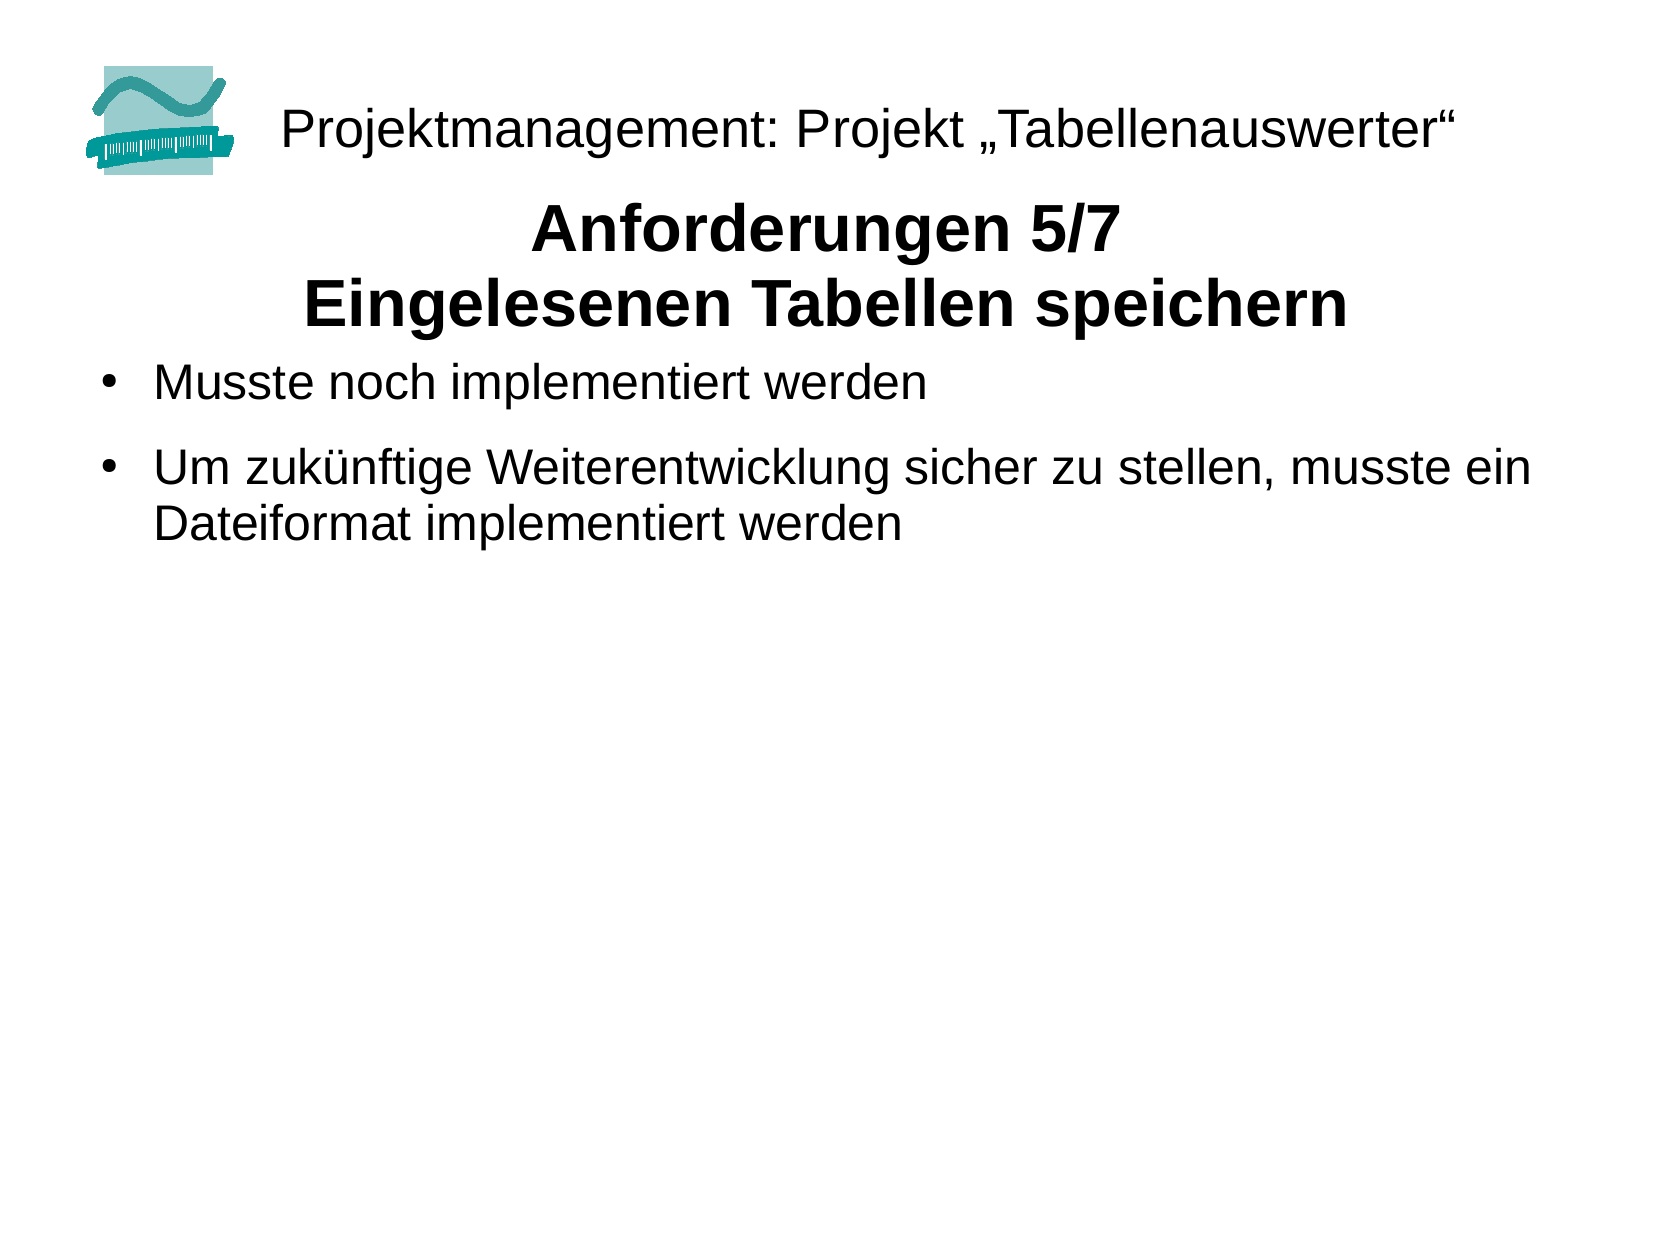

# Anforderungen 5/7 Eingelesenen Tabellen speichern
Musste noch implementiert werden
Um zukünftige Weiterentwicklung sicher zu stellen, musste ein Dateiformat implementiert werden